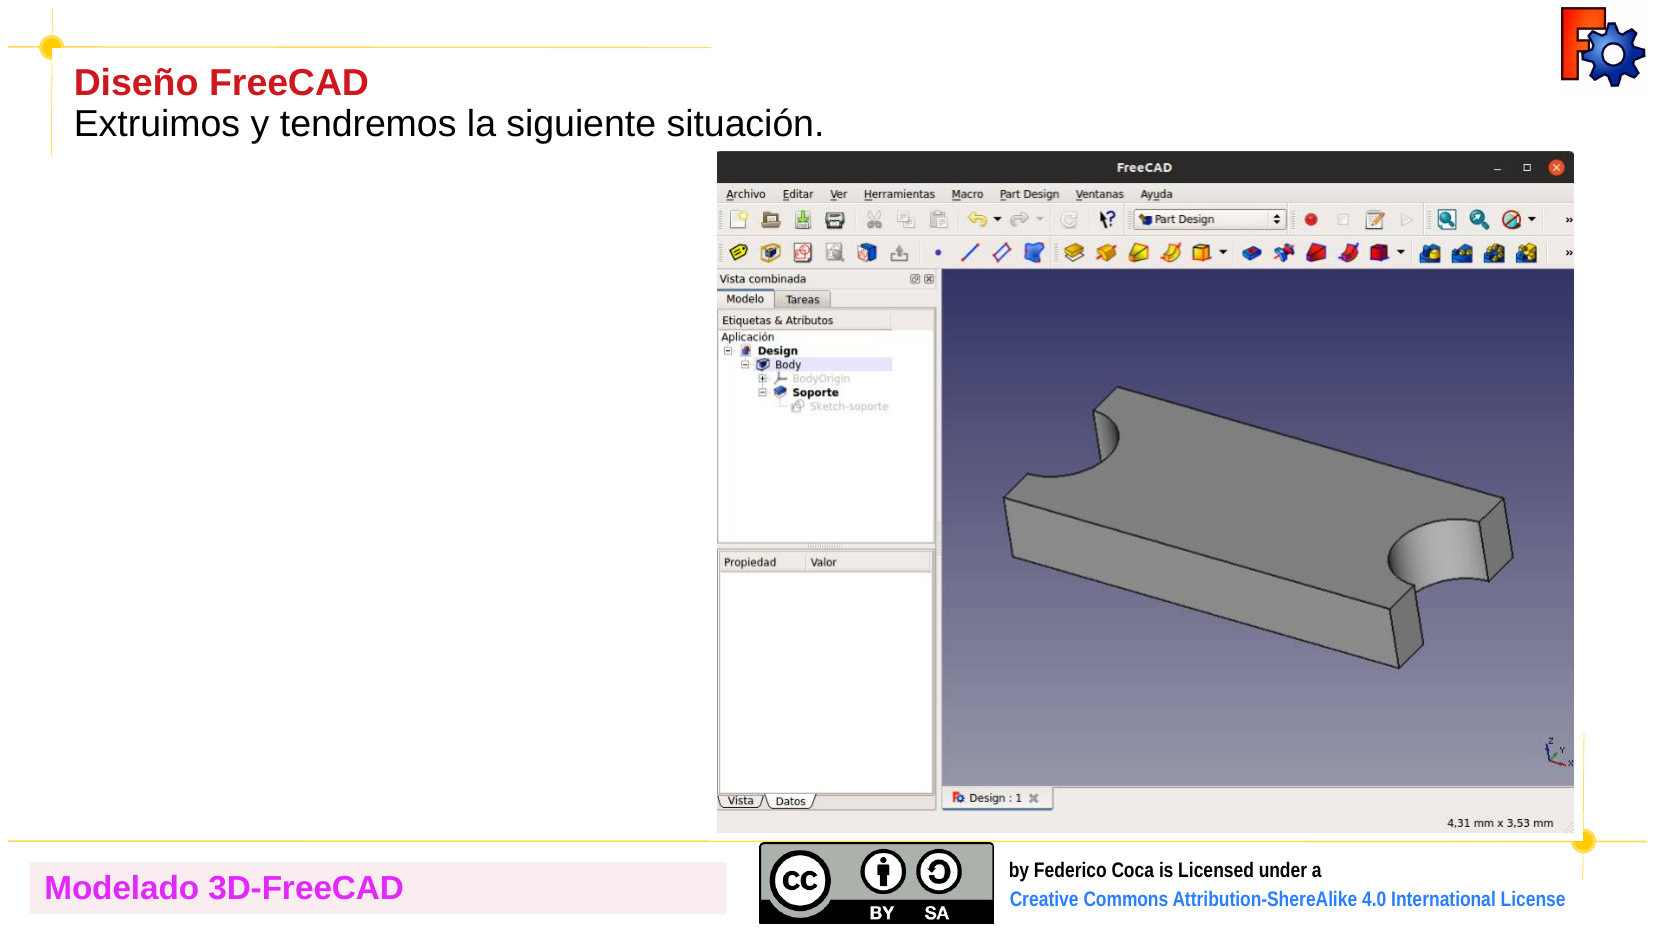

Diseño FreeCAD
Extruimos y tendremos la siguiente situación.
Modelado 3D-FreeCAD